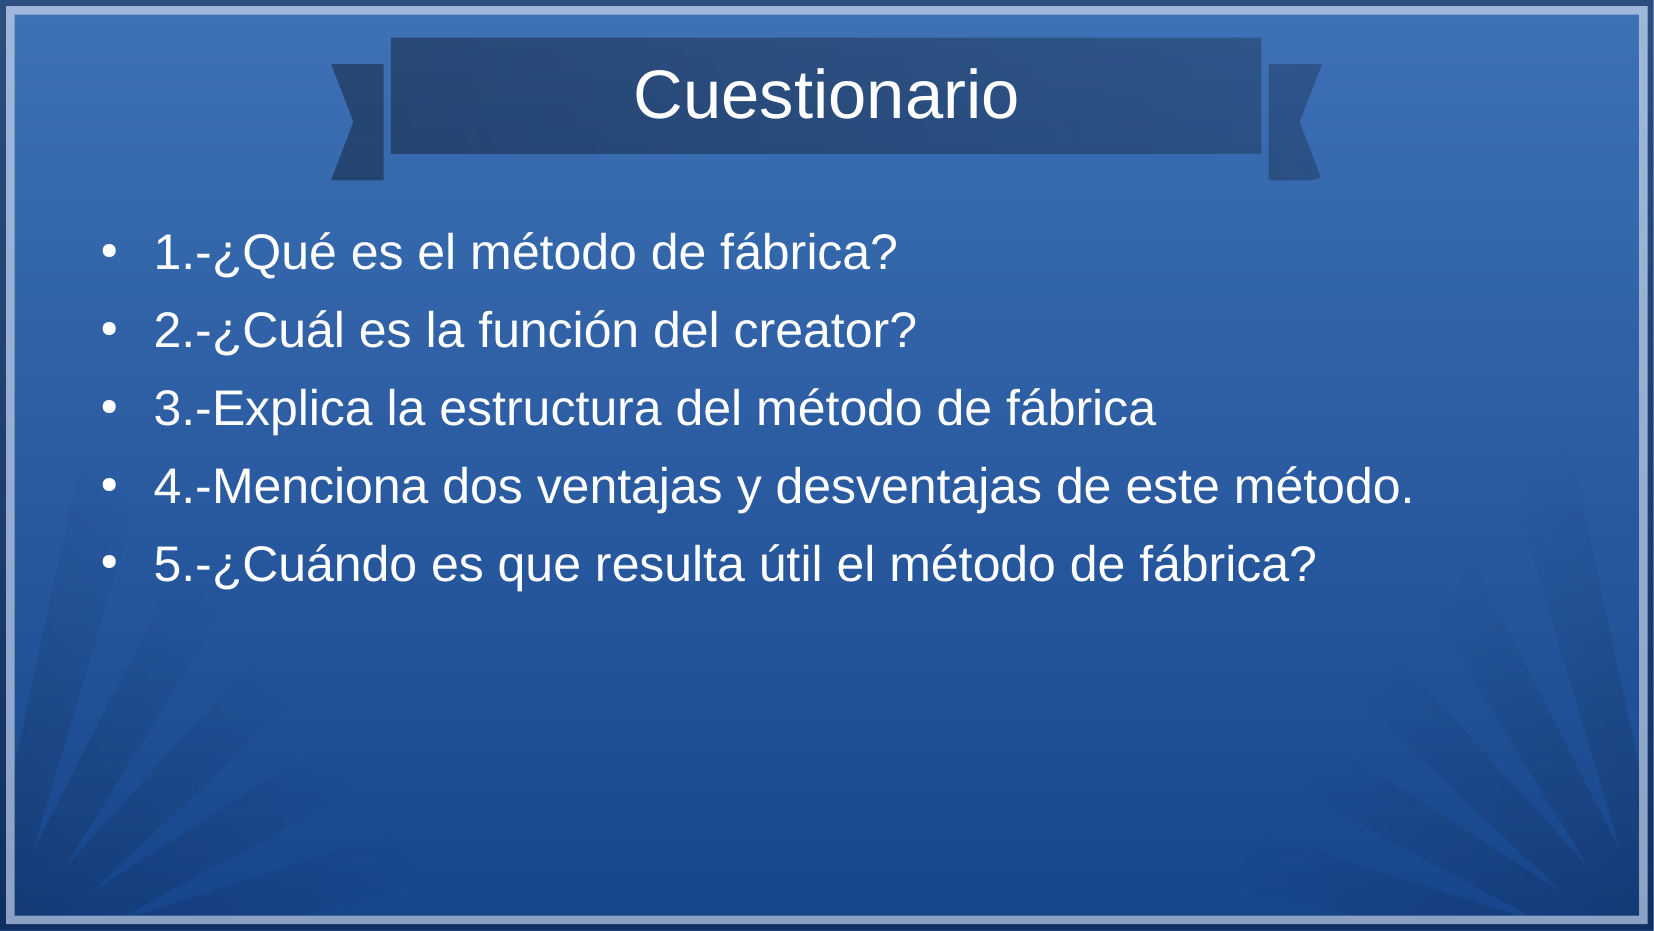

# Cuestionario
1.-¿Qué es el método de fábrica?
2.-¿Cuál es la función del creator?
3.-Explica la estructura del método de fábrica
4.-Menciona dos ventajas y desventajas de este método.
5.-¿Cuándo es que resulta útil el método de fábrica?